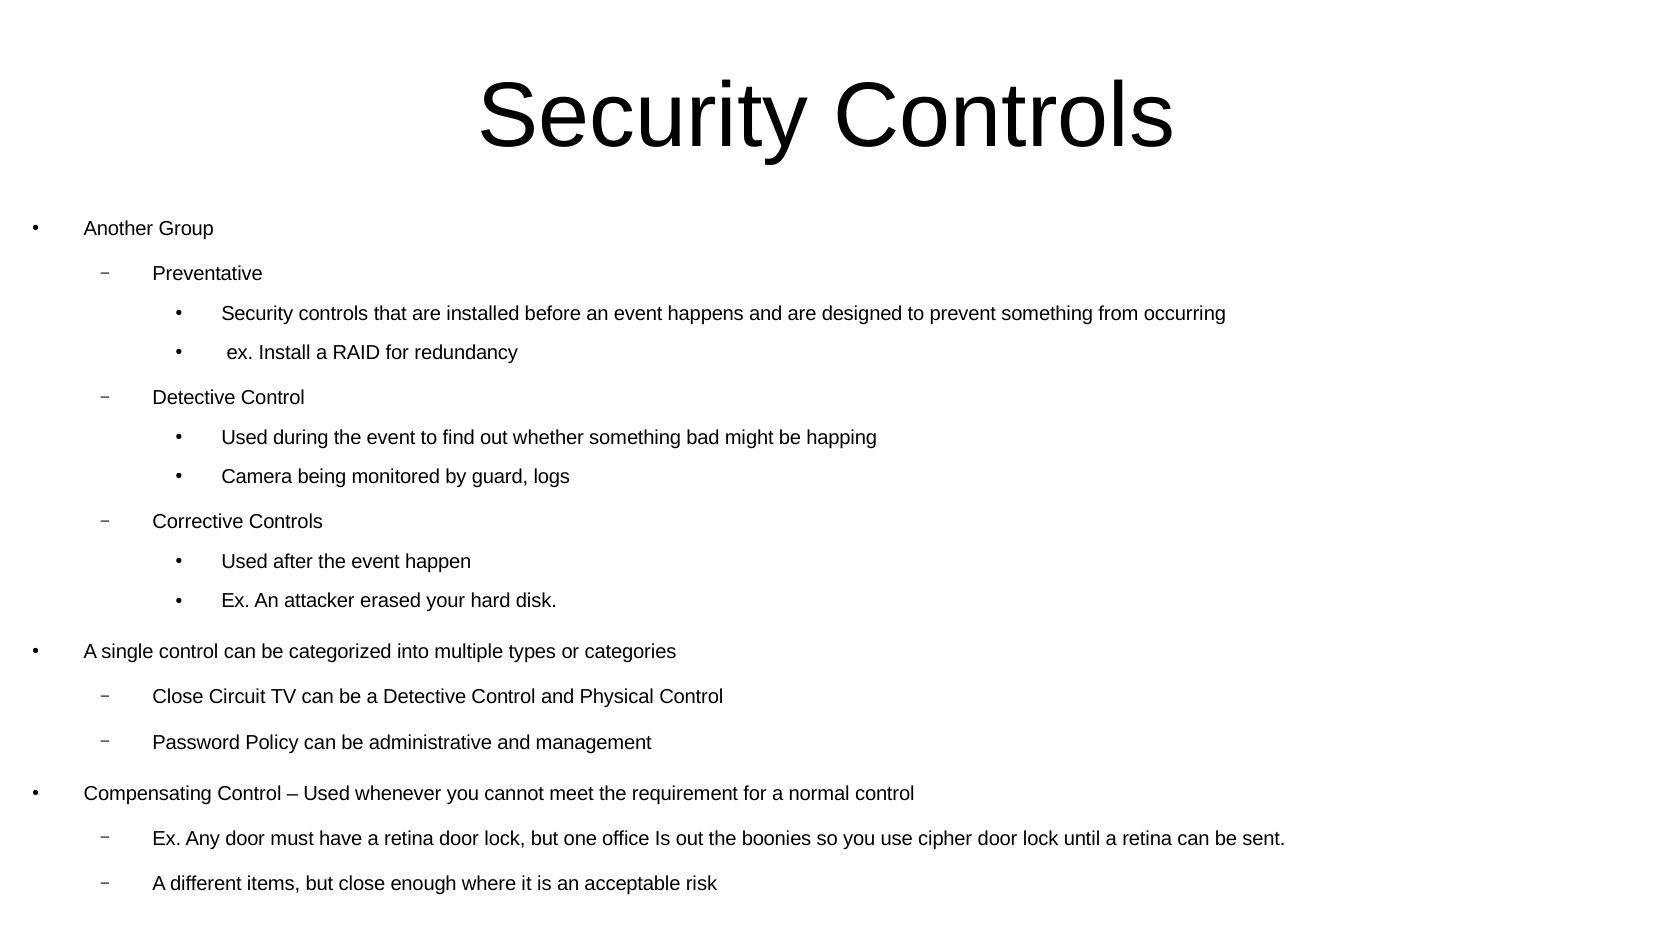

# Security Controls
Another Group
Preventative
Security controls that are installed before an event happens and are designed to prevent something from occurring
 ex. Install a RAID for redundancy
Detective Control
Used during the event to find out whether something bad might be happing
Camera being monitored by guard, logs
Corrective Controls
Used after the event happen
Ex. An attacker erased your hard disk.
A single control can be categorized into multiple types or categories
Close Circuit TV can be a Detective Control and Physical Control
Password Policy can be administrative and management
Compensating Control – Used whenever you cannot meet the requirement for a normal control
Ex. Any door must have a retina door lock, but one office Is out the boonies so you use cipher door lock until a retina can be sent.
A different items, but close enough where it is an acceptable risk